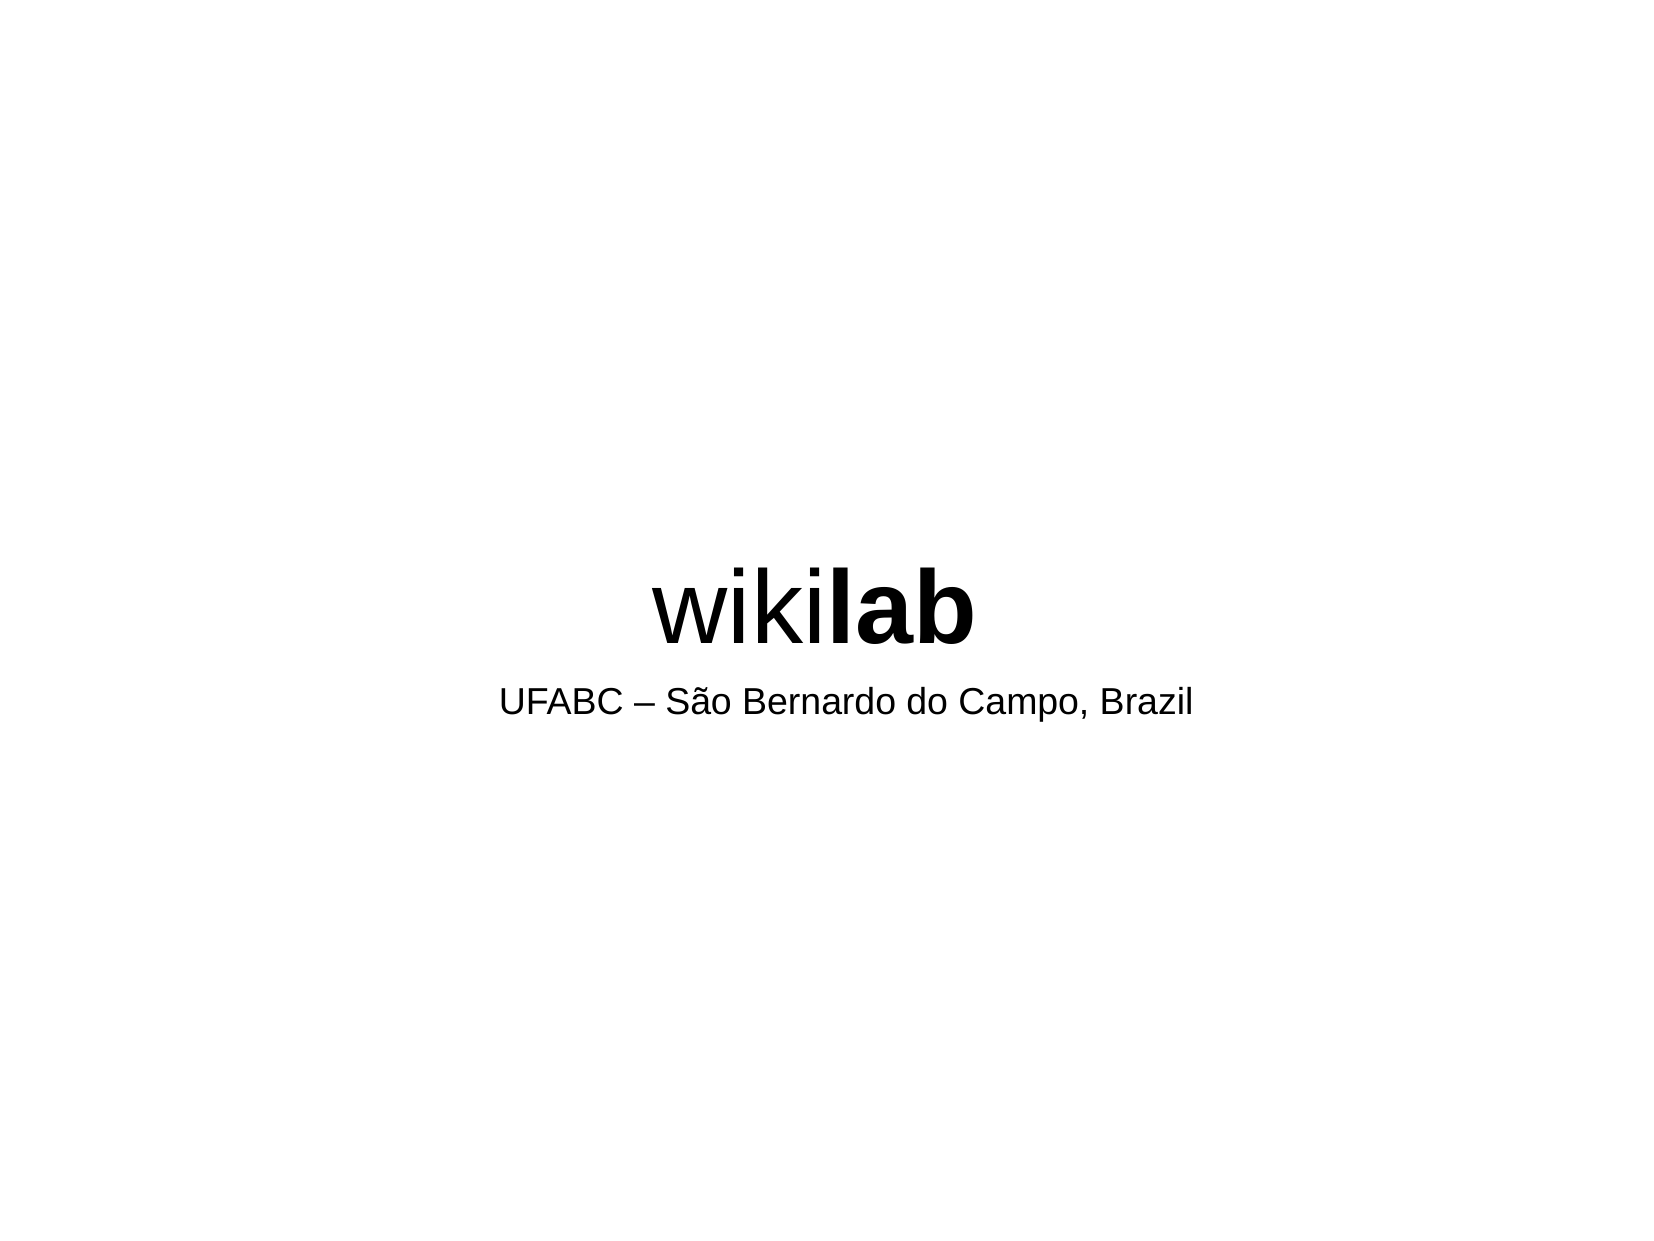

wikilab
UFABC – São Bernardo do Campo, Brazil